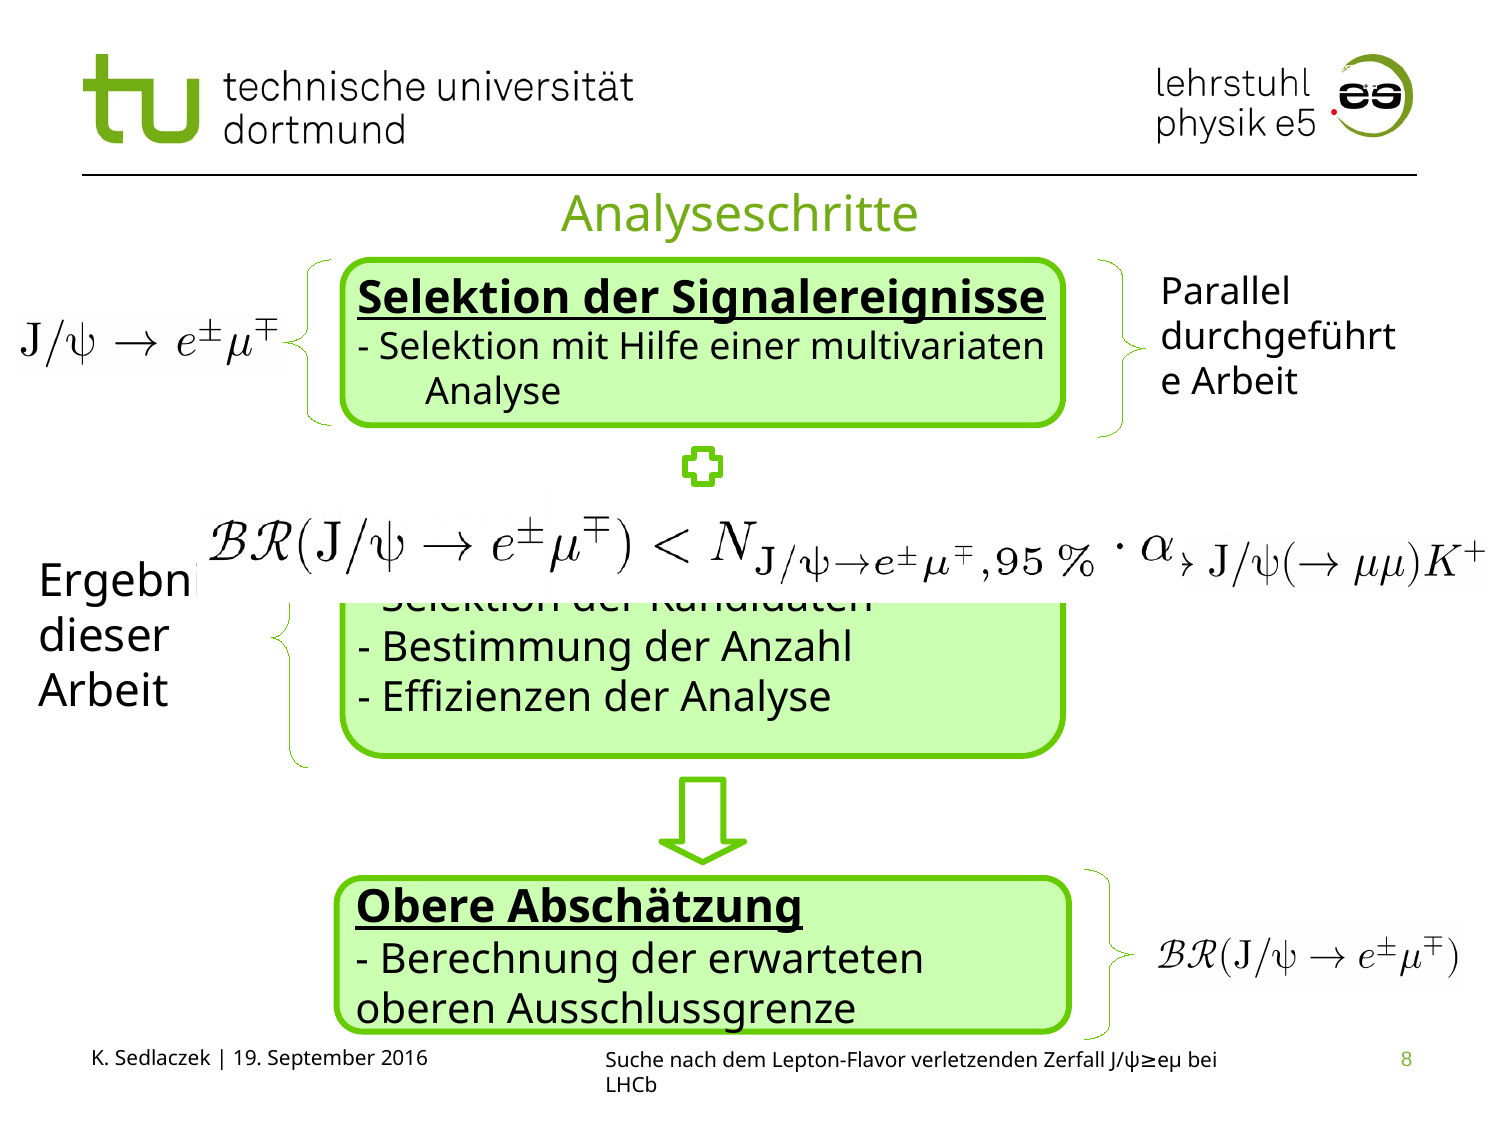

# Analyseschritte
Selektion der Signalereignisse
- Selektion mit Hilfe einer multivariaten Analyse
Parallel durchgeführte Arbeit
Normierungskonstante
- Selektion der Kandidaten
- Bestimmung der Anzahl
- Effizienzen der Analyse
Ergebnis dieser Arbeit
Obere Abschätzung
- Berechnung der erwarteten oberen Ausschlussgrenze
K. Sedlaczek | 19. September 2016
Suche nach dem Lepton-Flavor verletzenden Zerfall J/ψ≥eµ bei LHCb